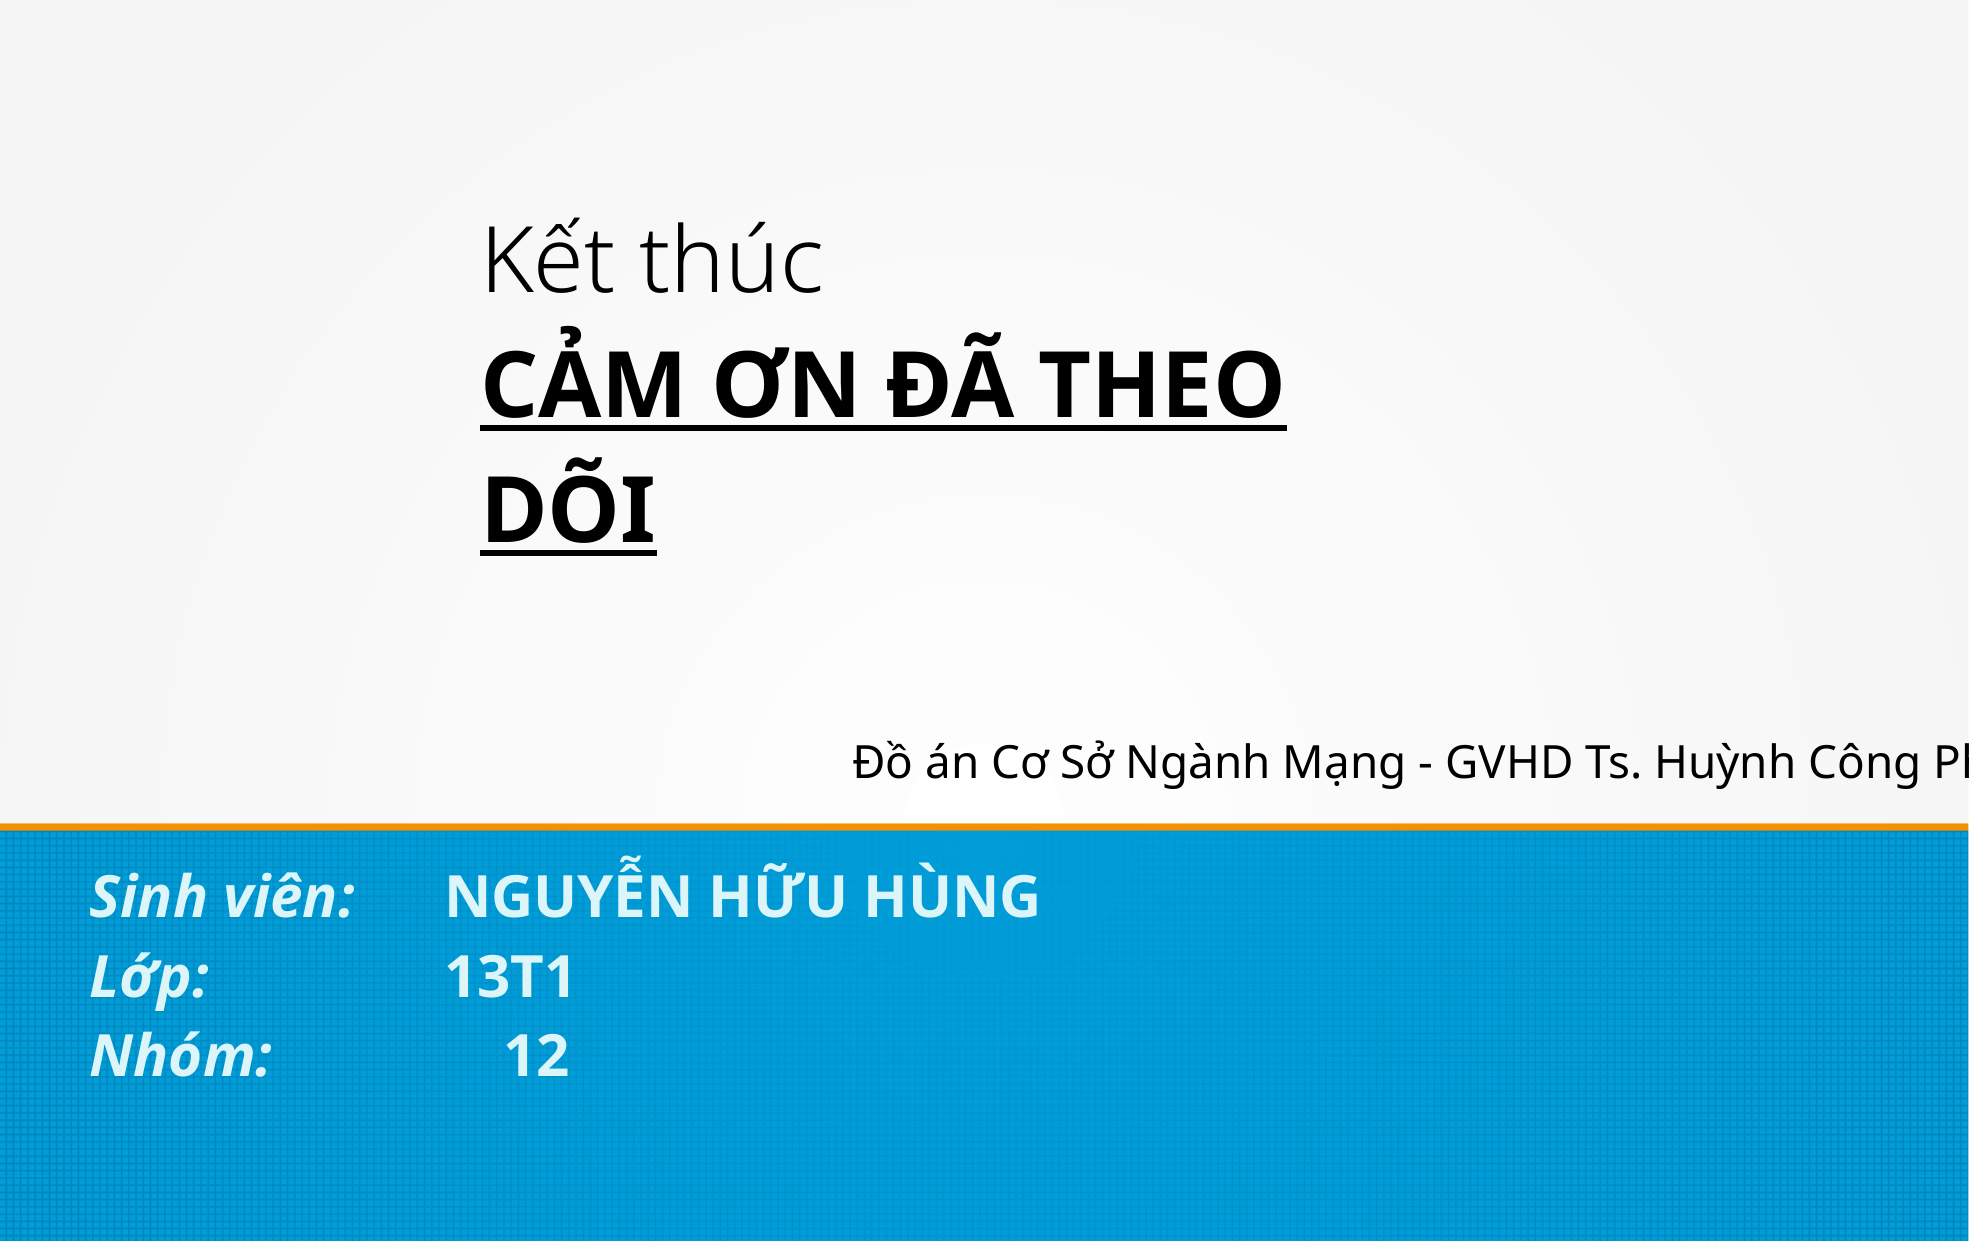

# Kết thúc CẢM ƠN ĐÃ THEO DÕI
Đồ án Cơ Sở Ngành Mạng - GVHD Ts. Huỳnh Công Pháp
Sinh viên: 		NGUYỄN HỮU HÙNG
Lớp: 				13T1
Nhóm:				12